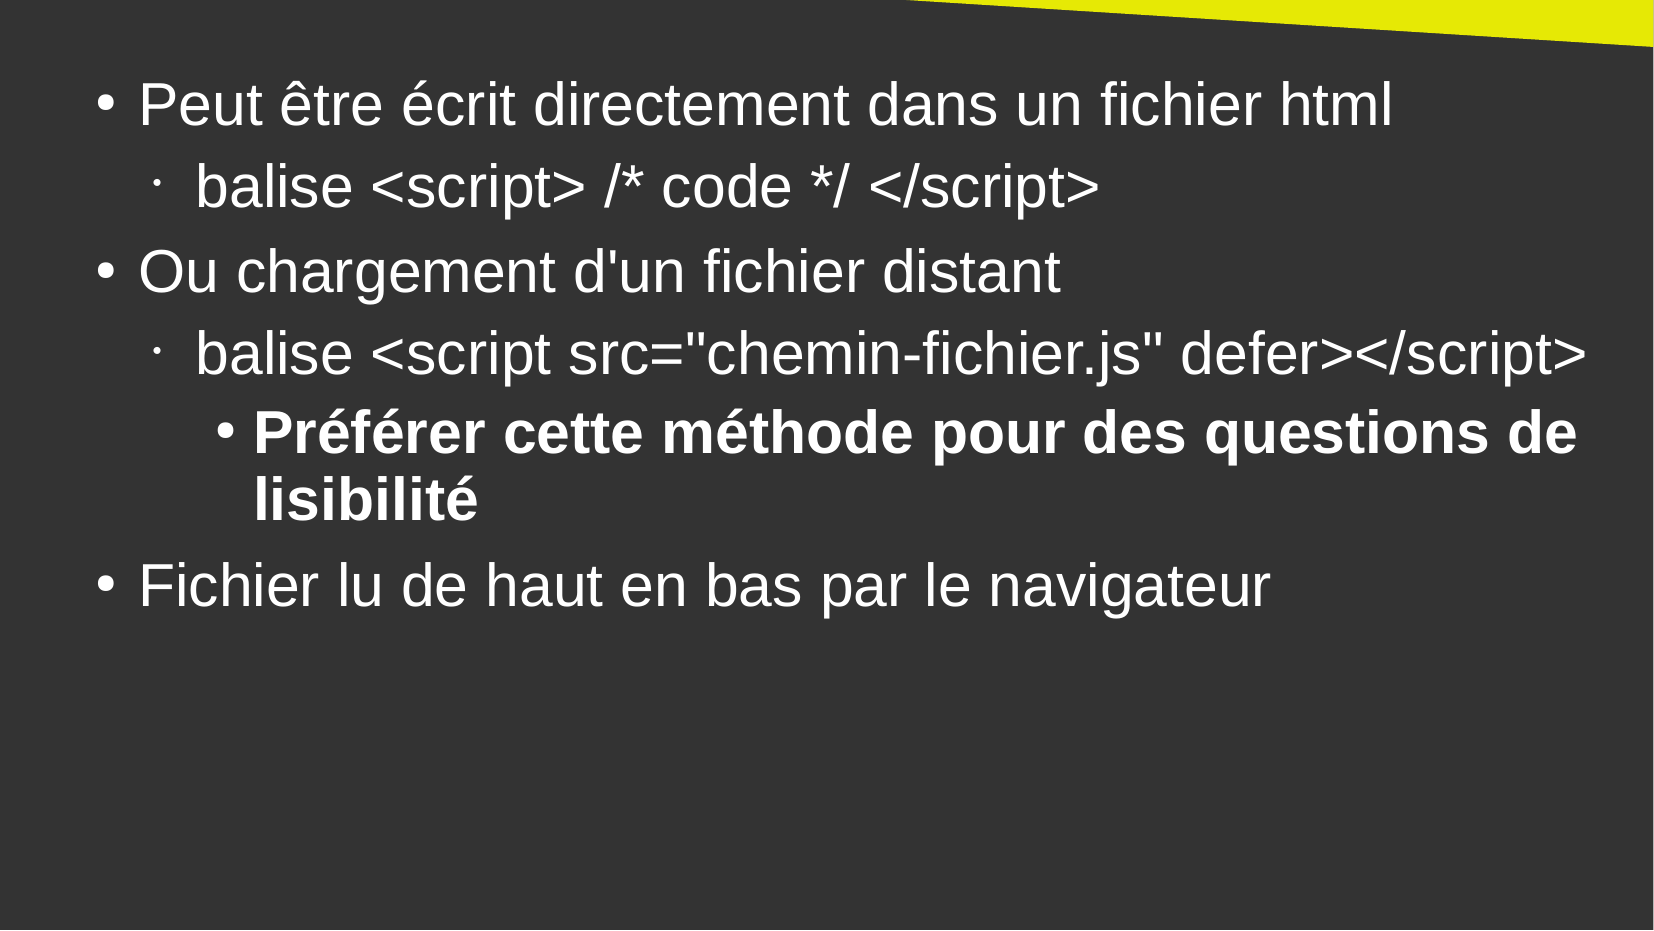

# Peut être écrit directement dans un fichier html
balise <script> /* code */ </script>
Ou chargement d'un fichier distant
balise <script src="chemin-fichier.js" defer></script>
Préférer cette méthode pour des questions de lisibilité
Fichier lu de haut en bas par le navigateur